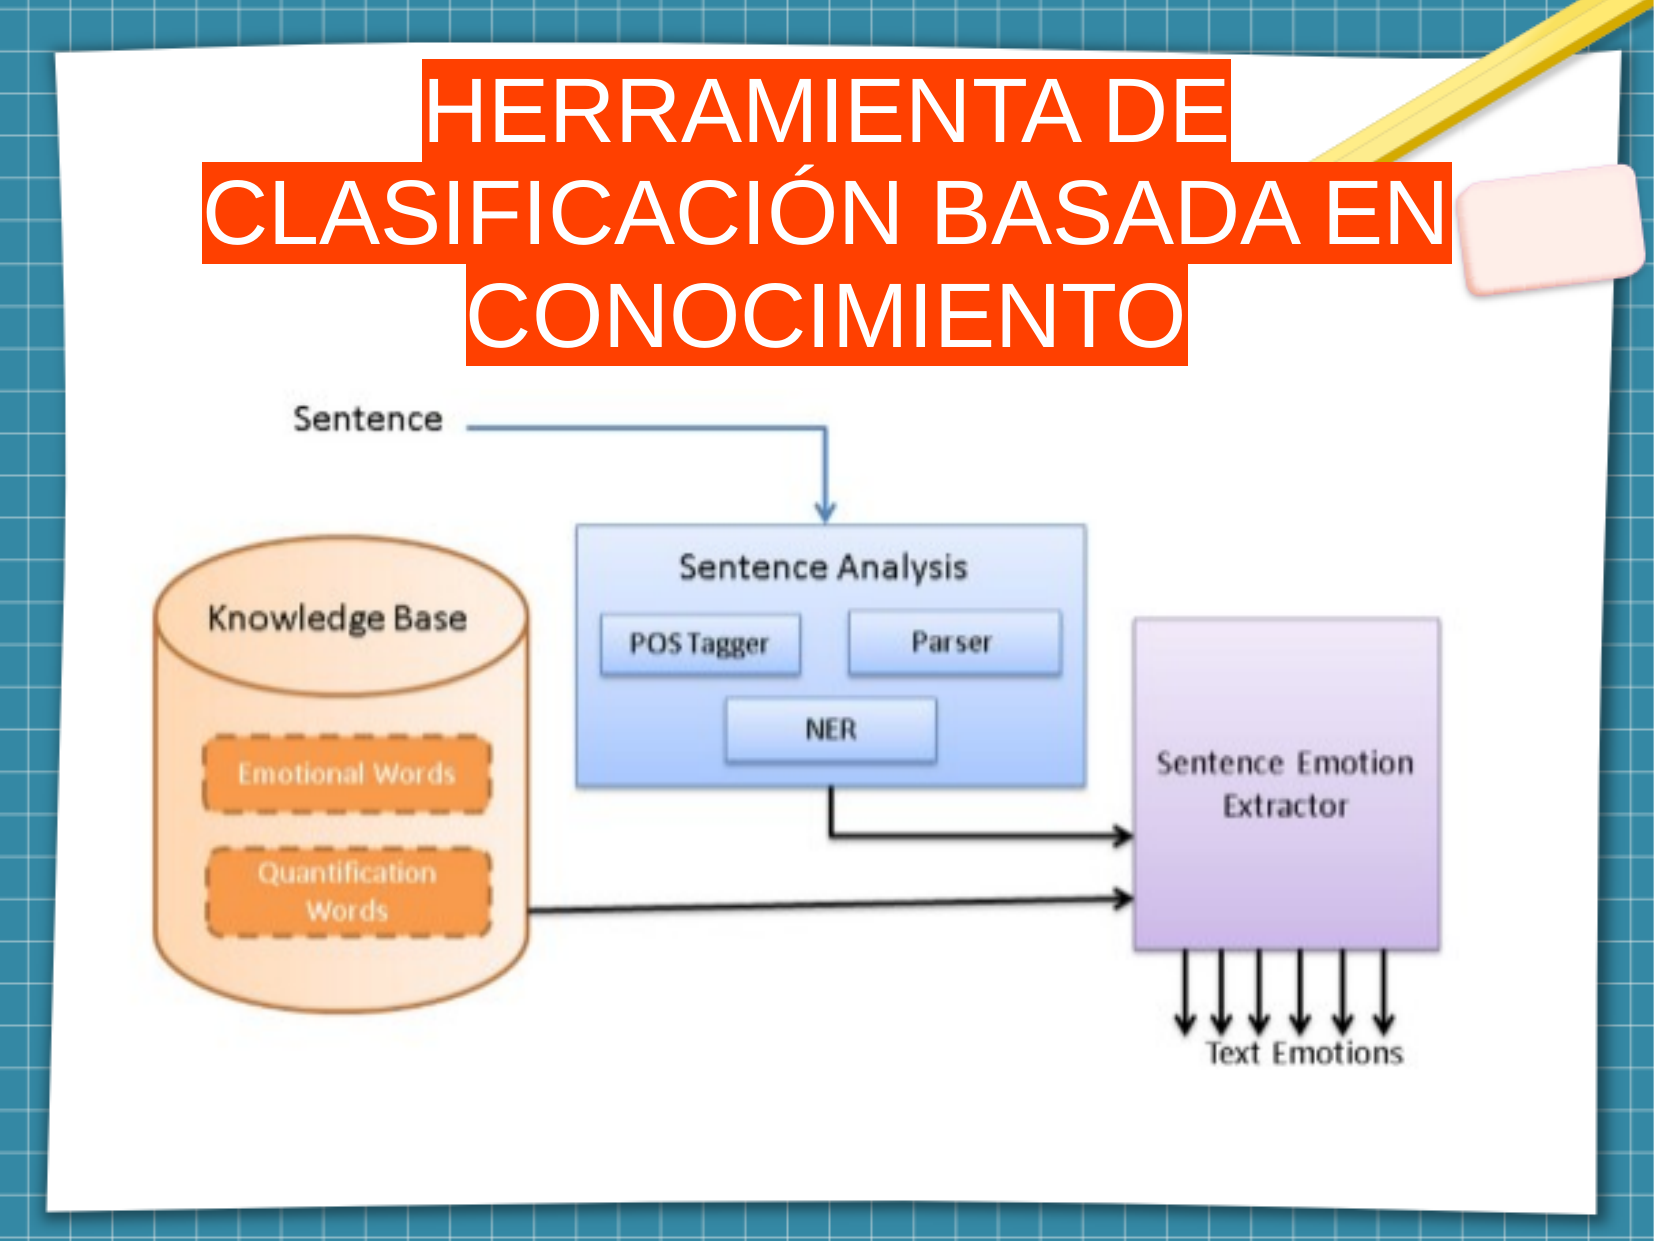

# HERRAMIENTA DE CLASIFICACIÓN BASADA EN CONOCIMIENTO